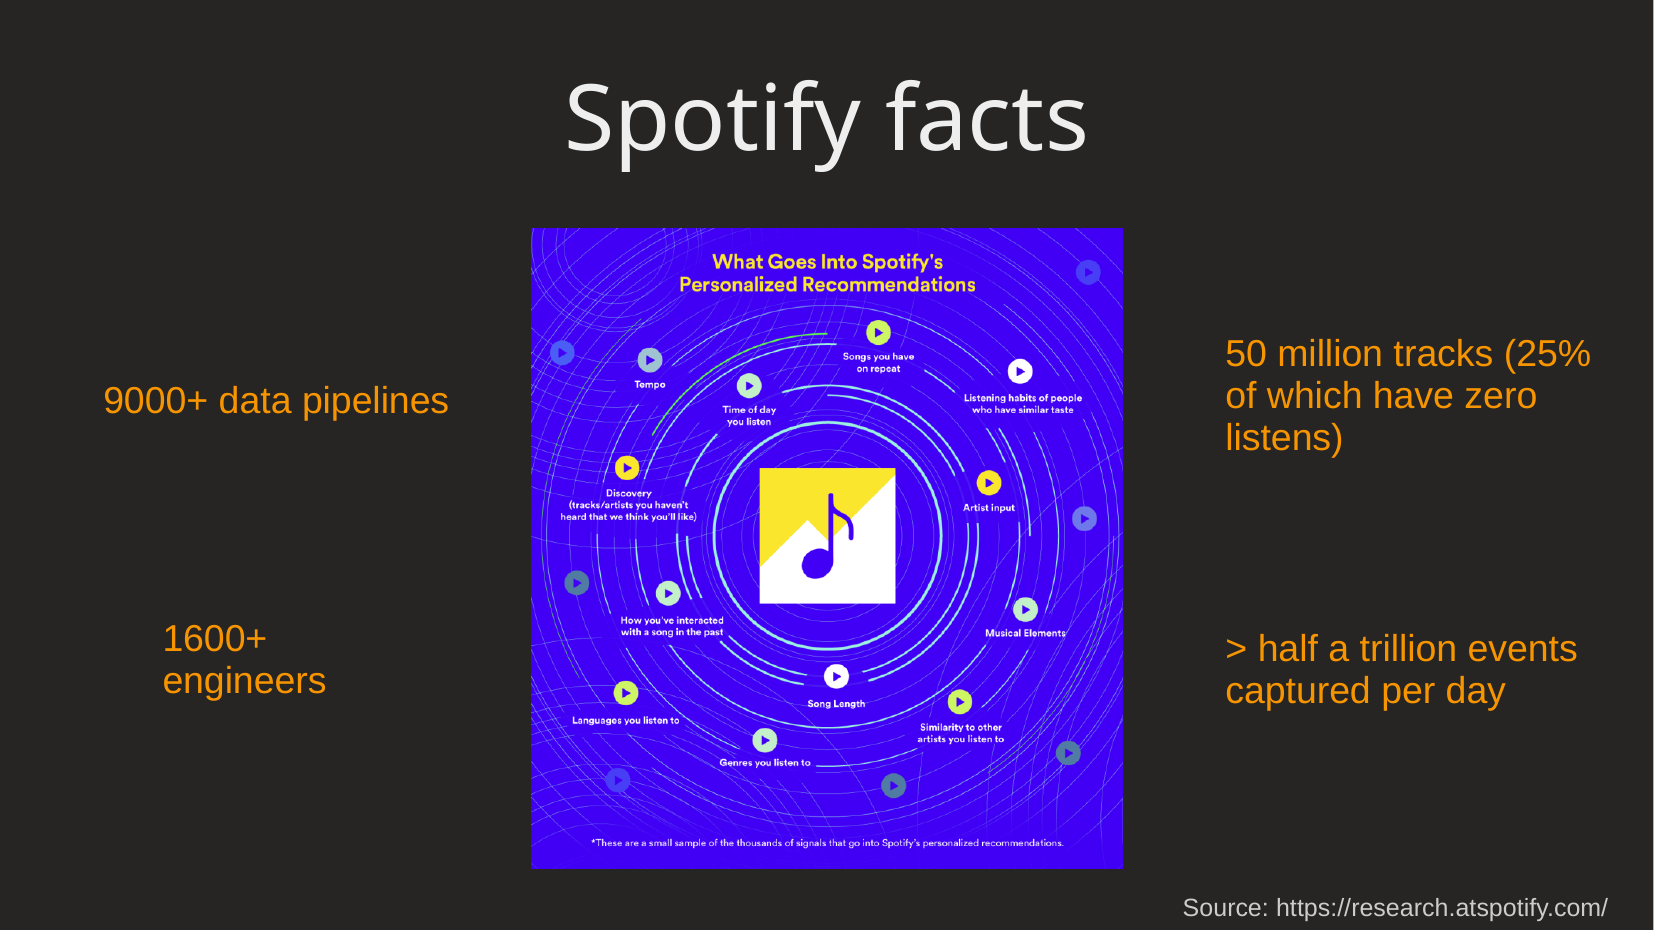

# Spotify facts
50 million tracks (25% of which have zero listens)
9000+ data pipelines
1600+ engineers
> half a trillion events captured per day
Source: https://research.atspotify.com/